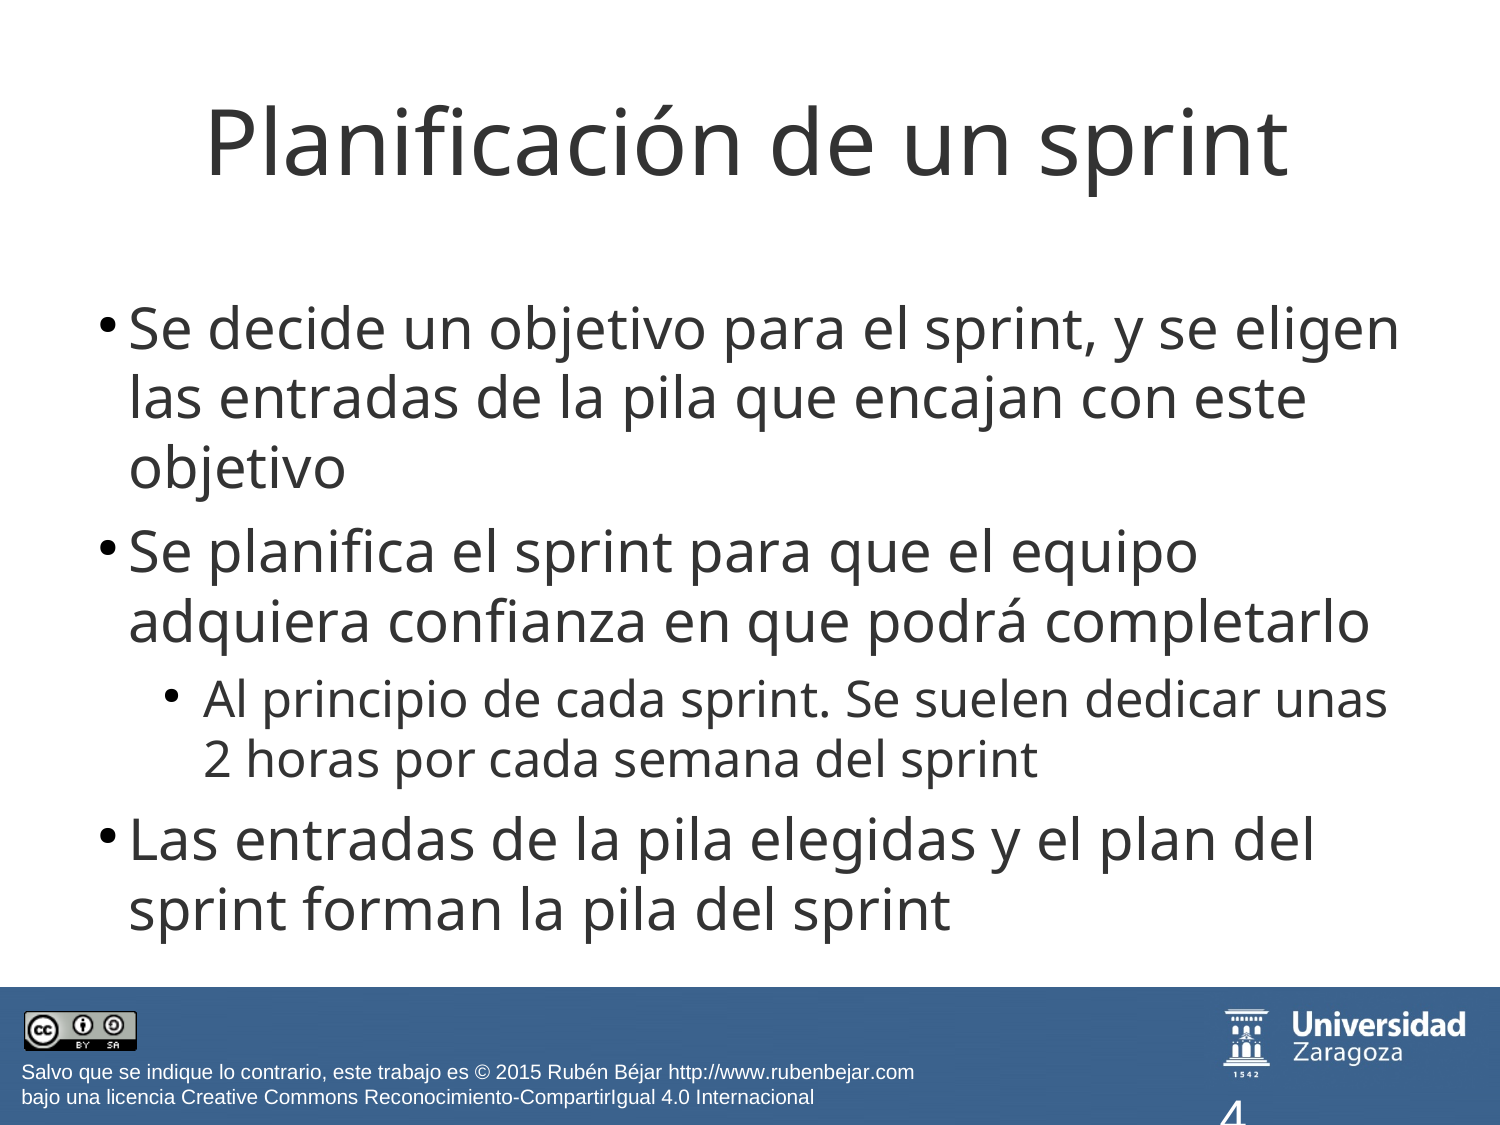

# Planificación de un sprint
Se decide un objetivo para el sprint, y se eligen las entradas de la pila que encajan con este objetivo
Se planifica el sprint para que el equipo adquiera confianza en que podrá completarlo
Al principio de cada sprint. Se suelen dedicar unas 2 horas por cada semana del sprint
Las entradas de la pila elegidas y el plan del sprint forman la pila del sprint